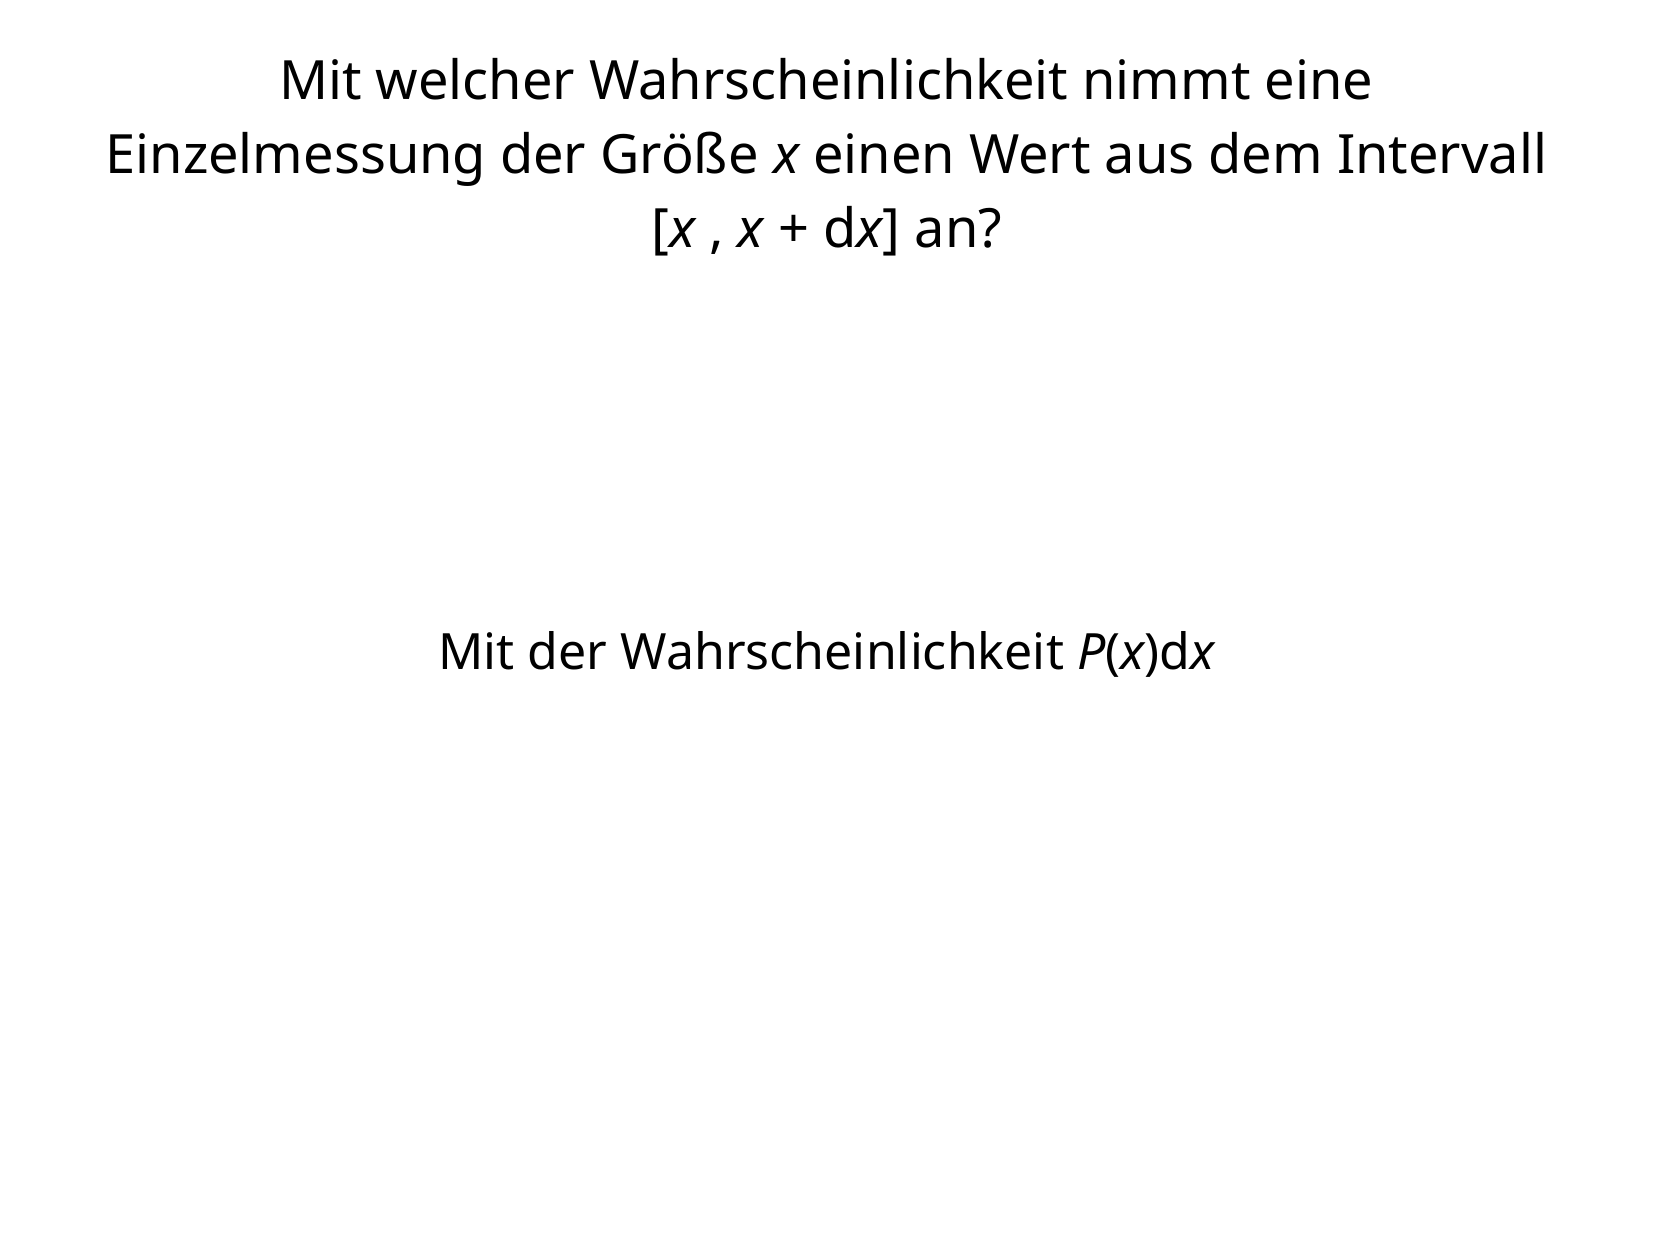

# Mit welcher Wahrscheinlichkeit nimmt eine Einzelmessung der Größe x einen Wert aus dem Intervall [x , x + dx] an?
Mit der Wahrscheinlichkeit P(x)dx